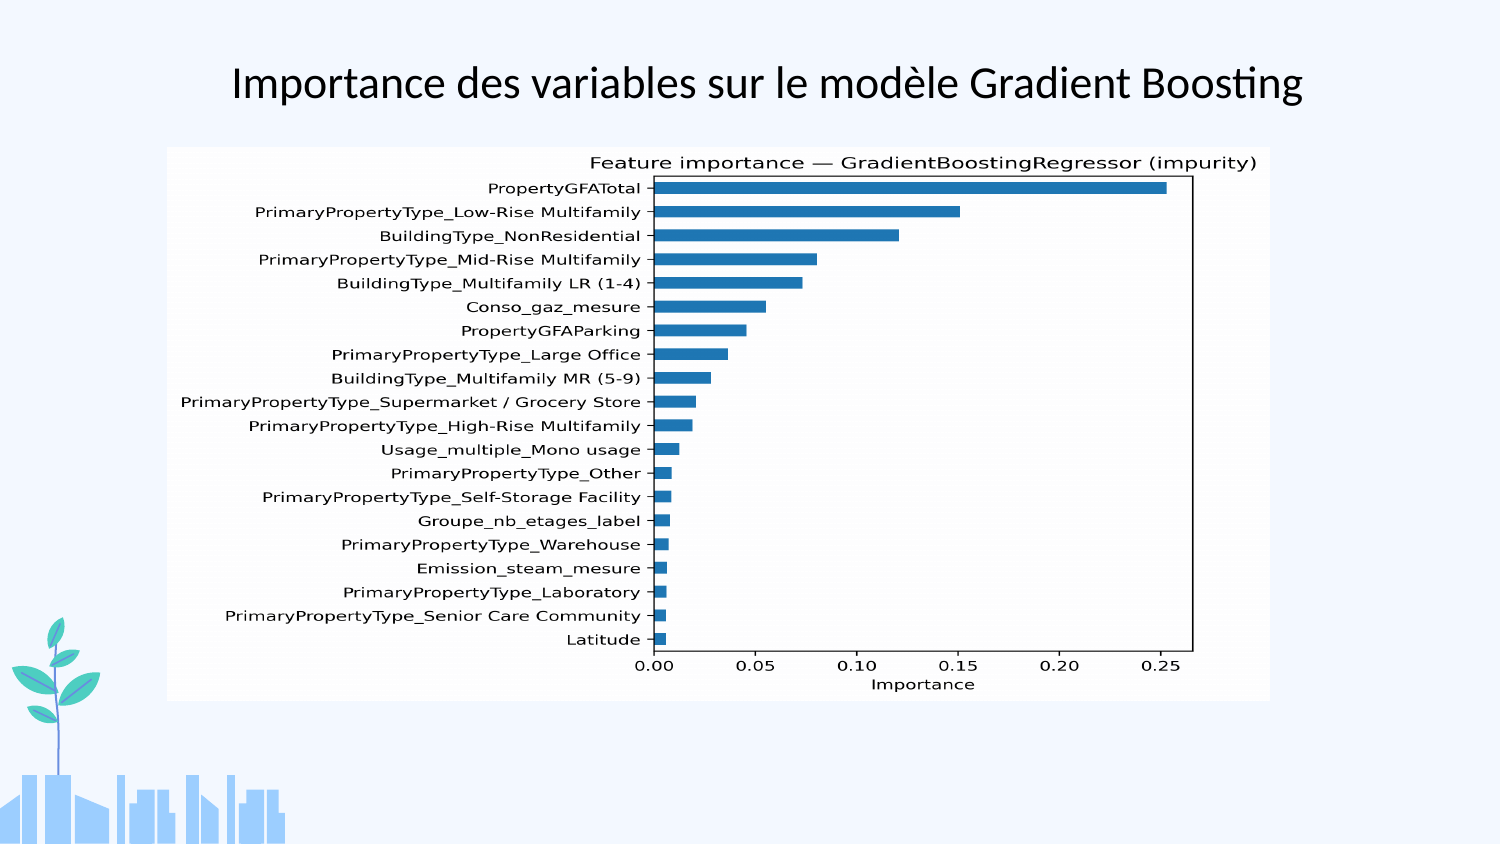

# Importance des variables sur le modèle Gradient Boosting